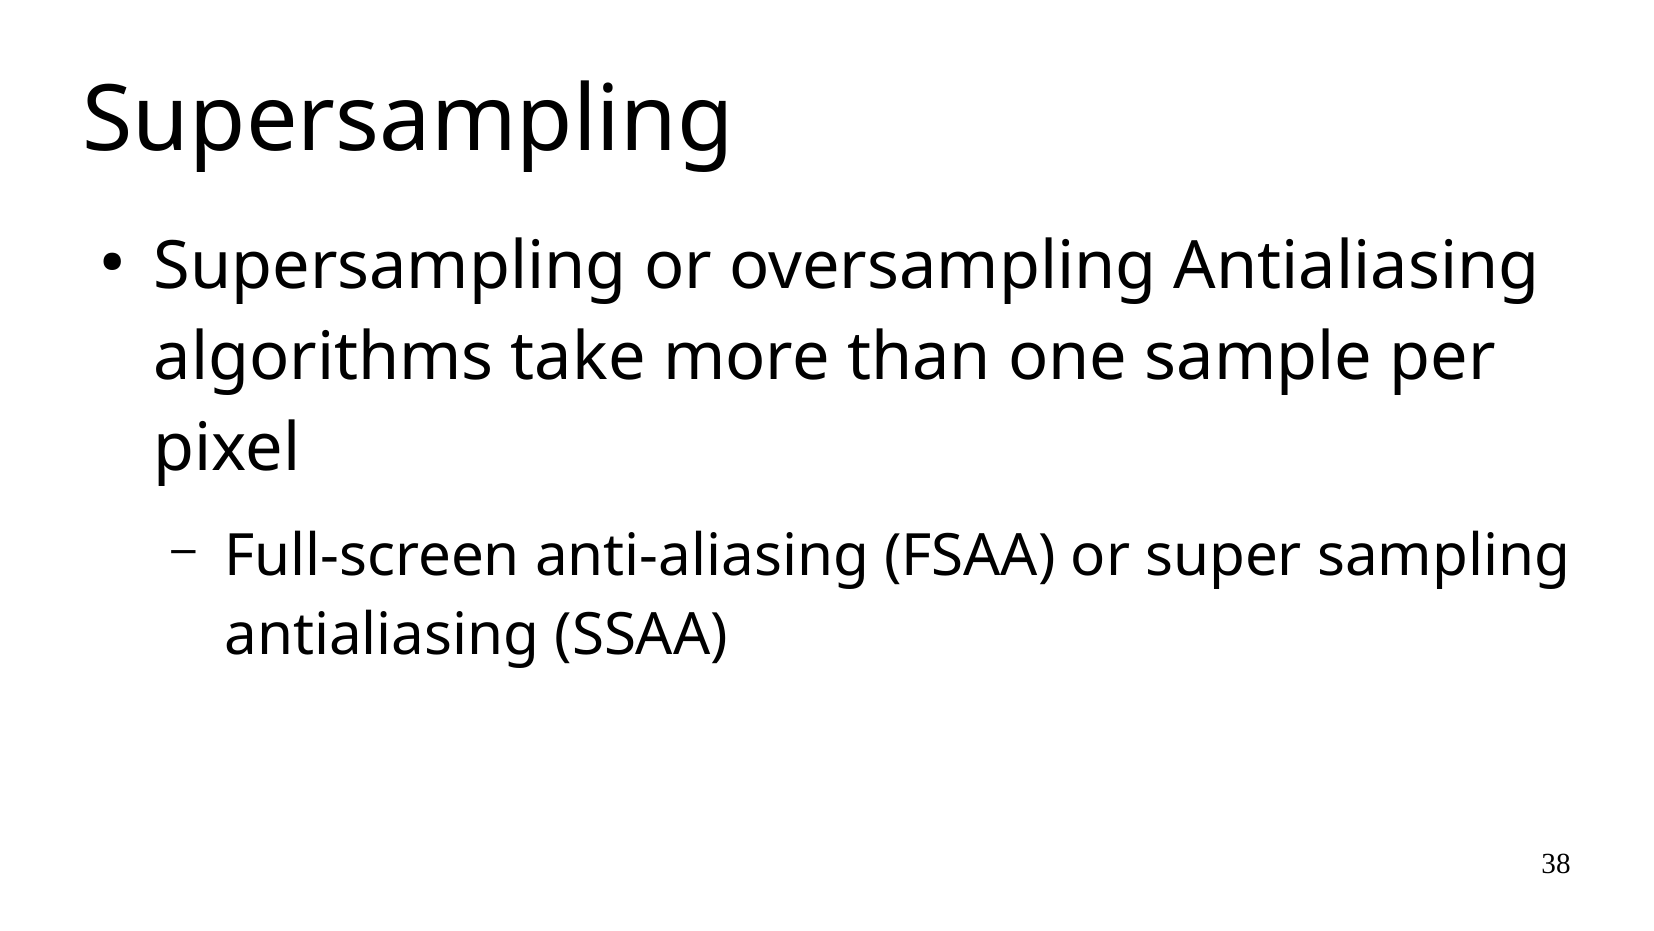

# Supersampling
Supersampling or oversampling Antialiasing algorithms take more than one sample per pixel
Full-screen anti-aliasing (FSAA) or super sampling antialiasing (SSAA)
38